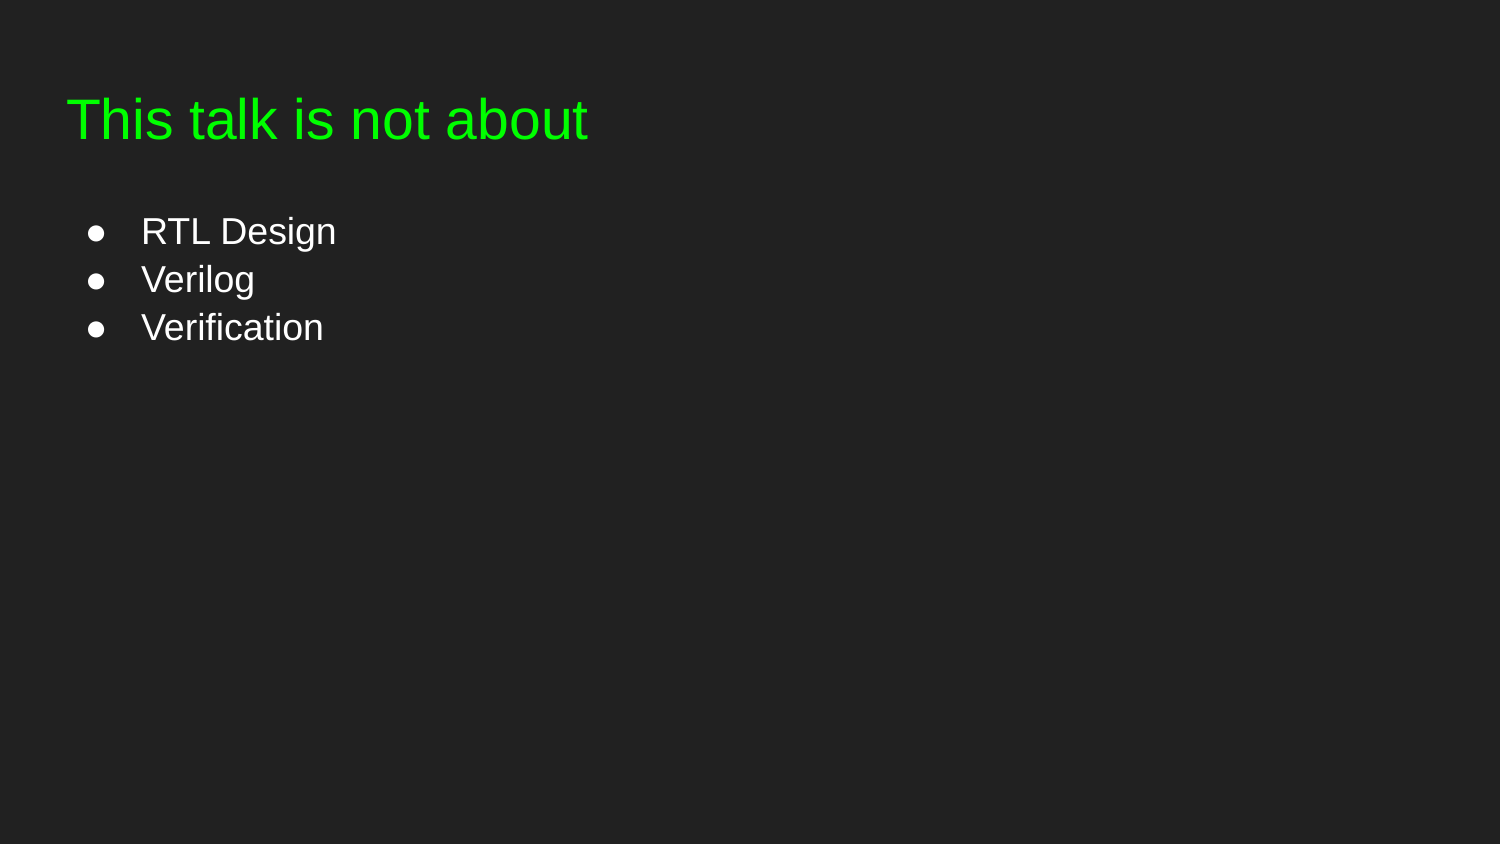

# This talk is not about
RTL Design
Verilog
Verification